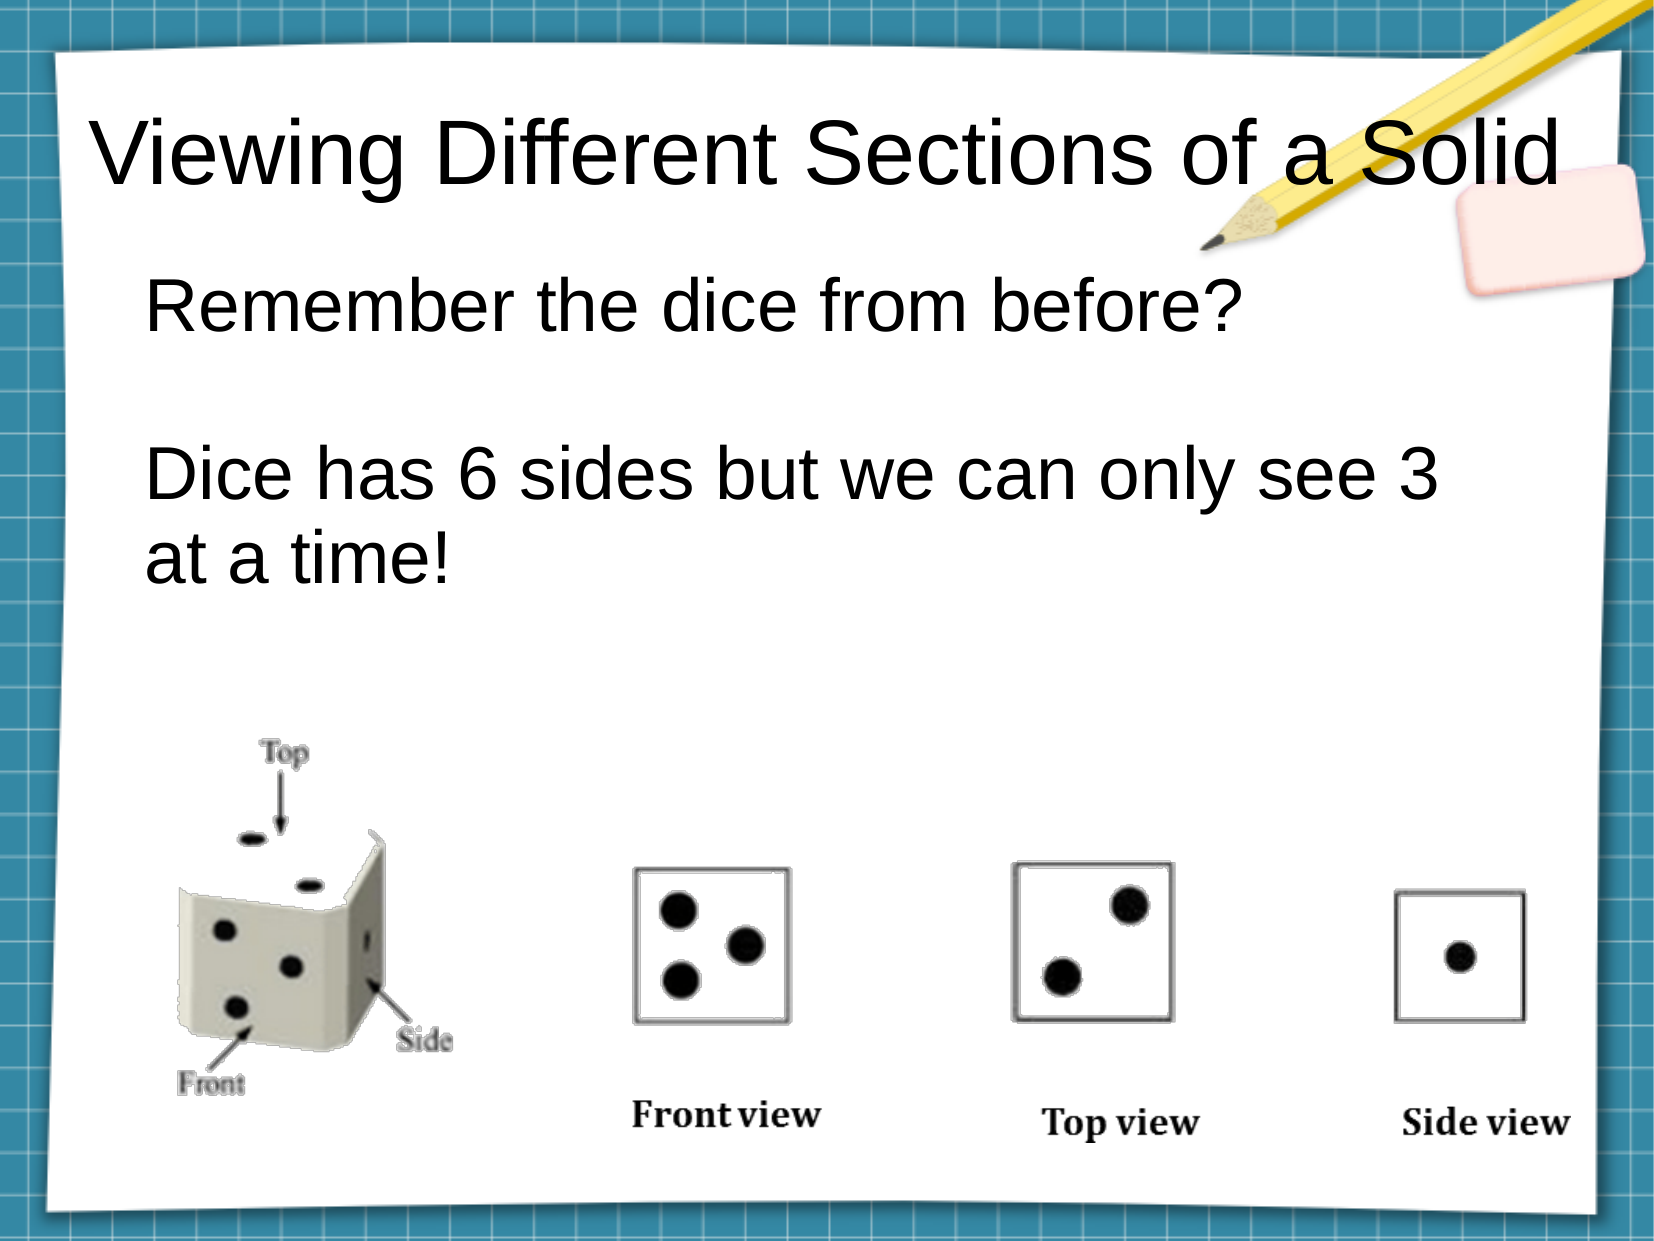

# Viewing Different Sections of a Solid
Remember the dice from before?
Dice has 6 sides but we can only see 3 at a time!